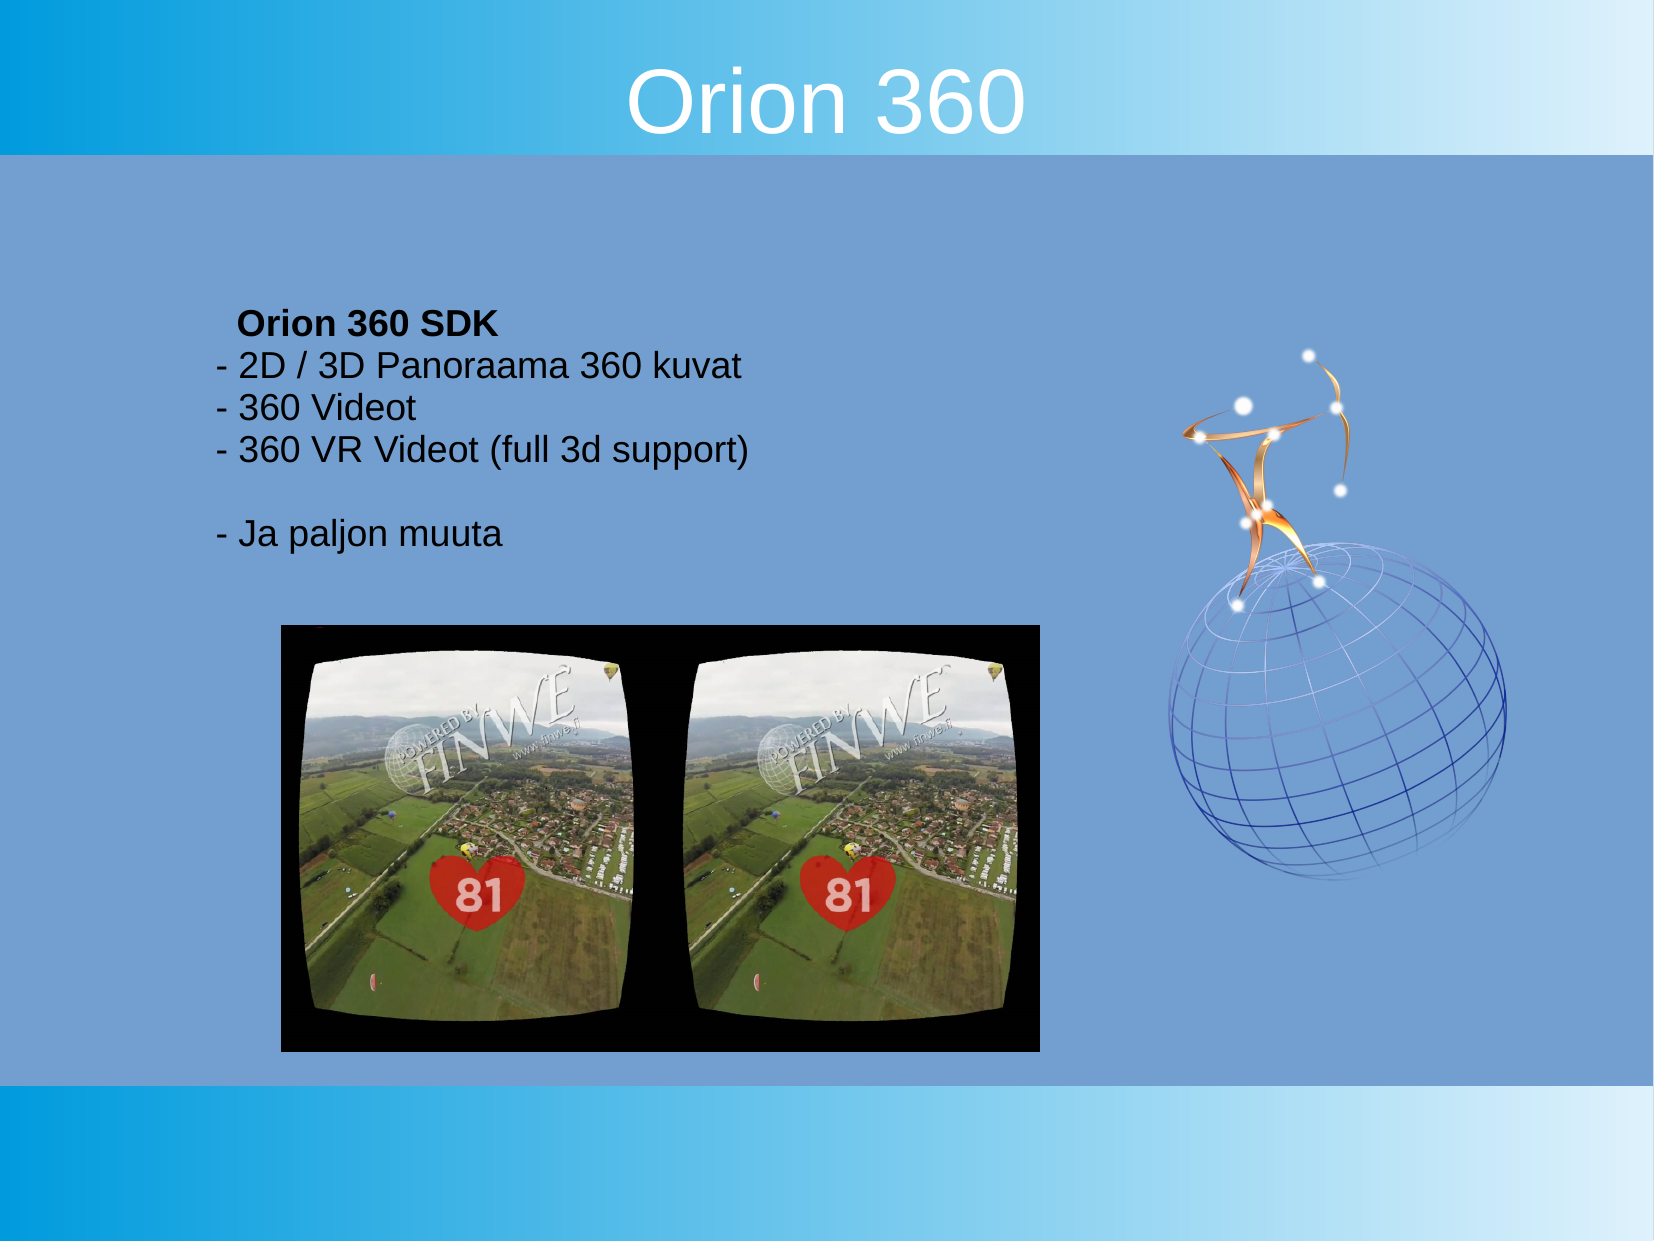

# Orion 360
 Orion 360 SDK
- 2D / 3D Panoraama 360 kuvat
- 360 Videot
- 360 VR Videot (full 3d support)
- Ja paljon muuta